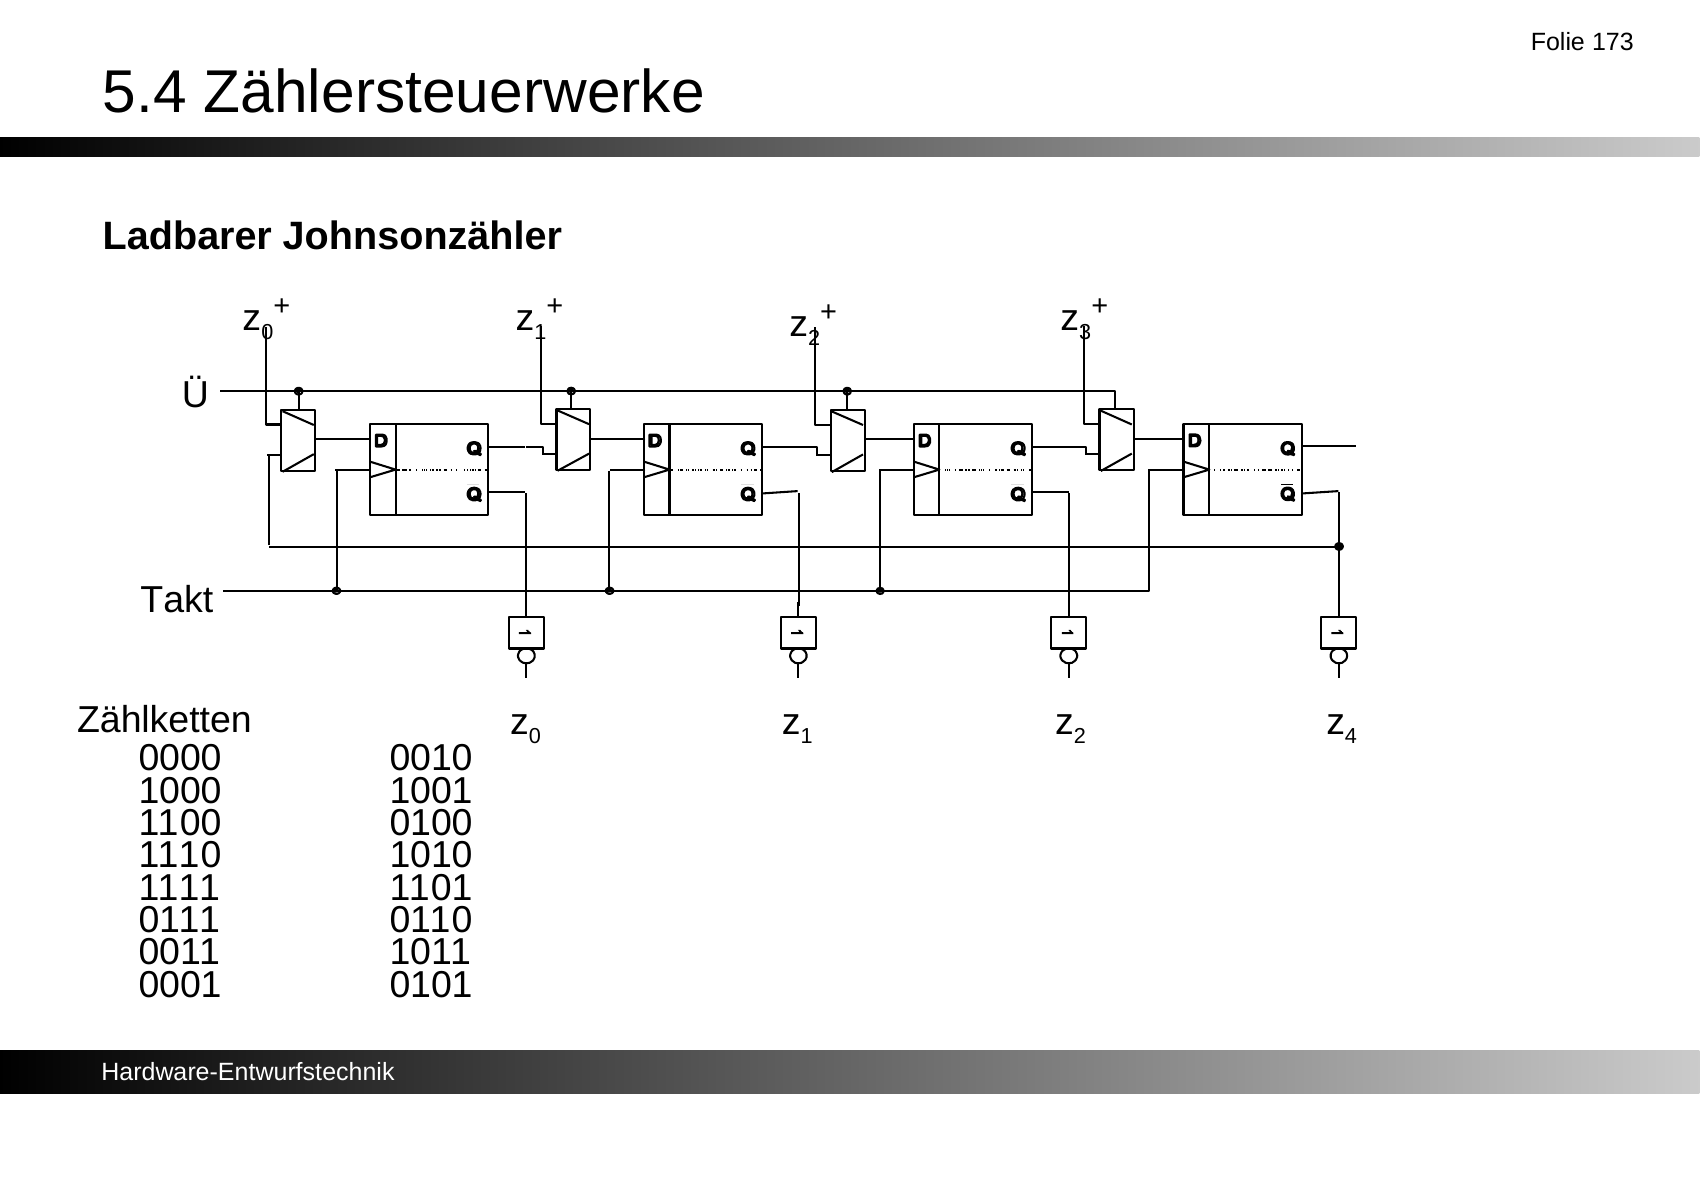

# 5.4 Zählersteuerwerke
Ladbarer Johnsonzähler
z0+
z1+
z3+
z2+
Ü
Takt
Zählketten
	0000	0010
	1000	1001
	1100	0100
	1110	1010
	1111	1101
	0111	0110
	0011	1011
	0001	0101
z0
z1
z2
z4